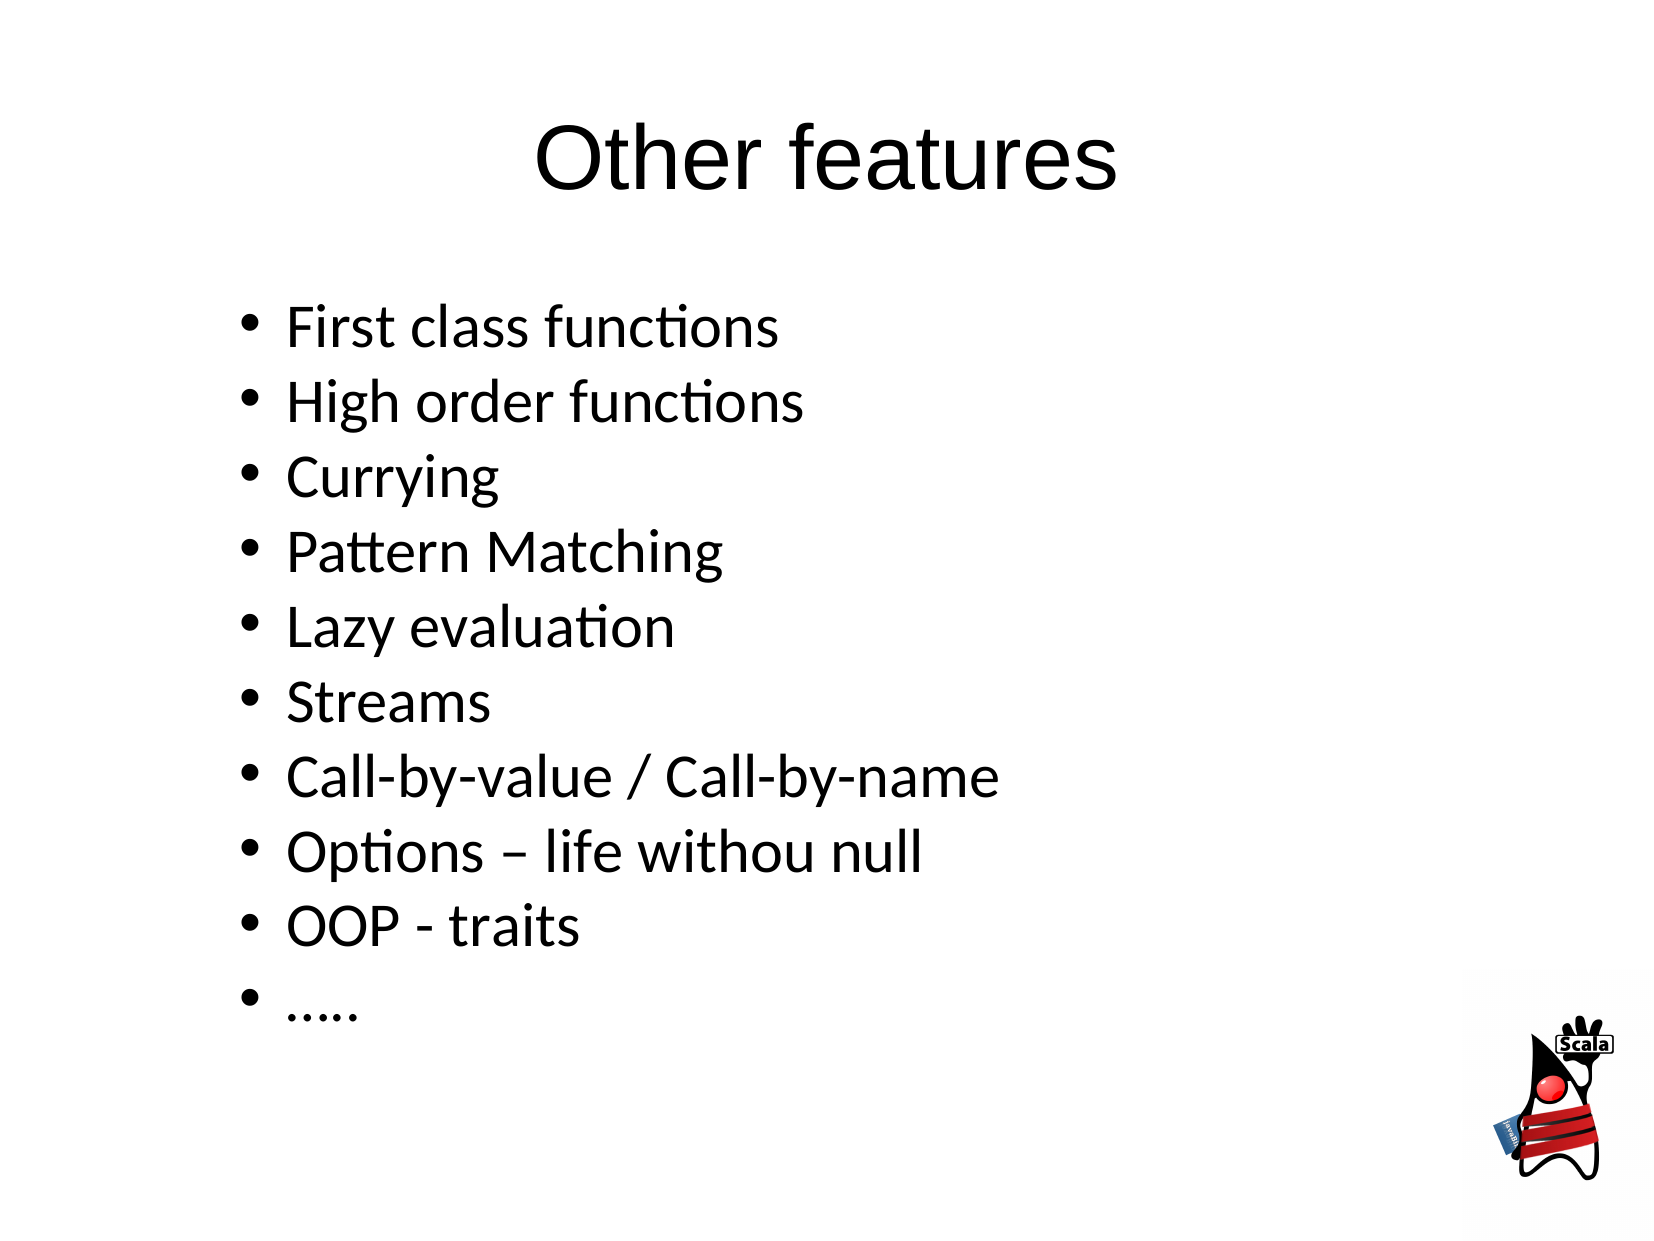

Other features
First class functions
High order functions
Currying
Pattern Matching
Lazy evaluation
Streams
Call-by-value / Call-by-name
Options – life withou null
OOP - traits
…..